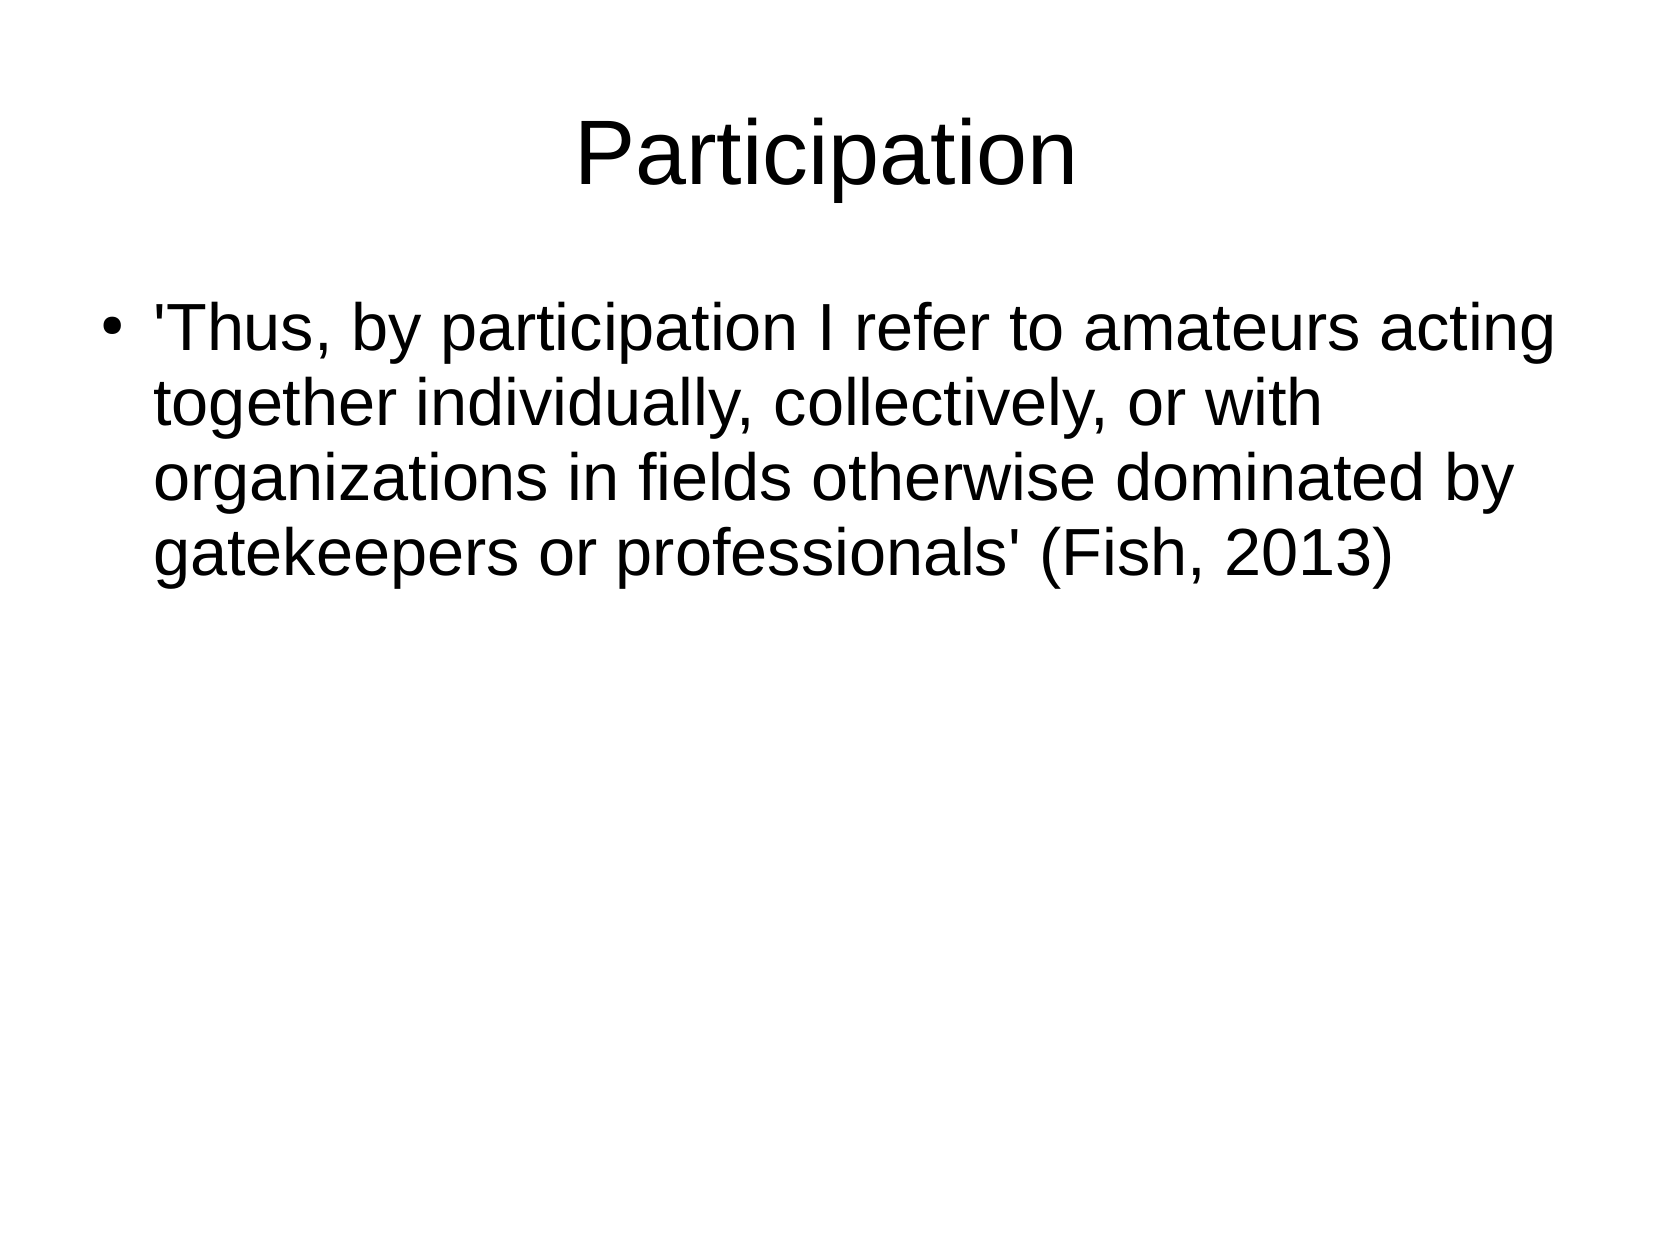

# Participation
'Thus, by participation I refer to amateurs acting together individually, collectively, or with organizations in fields otherwise dominated by gatekeepers or professionals' (Fish, 2013)